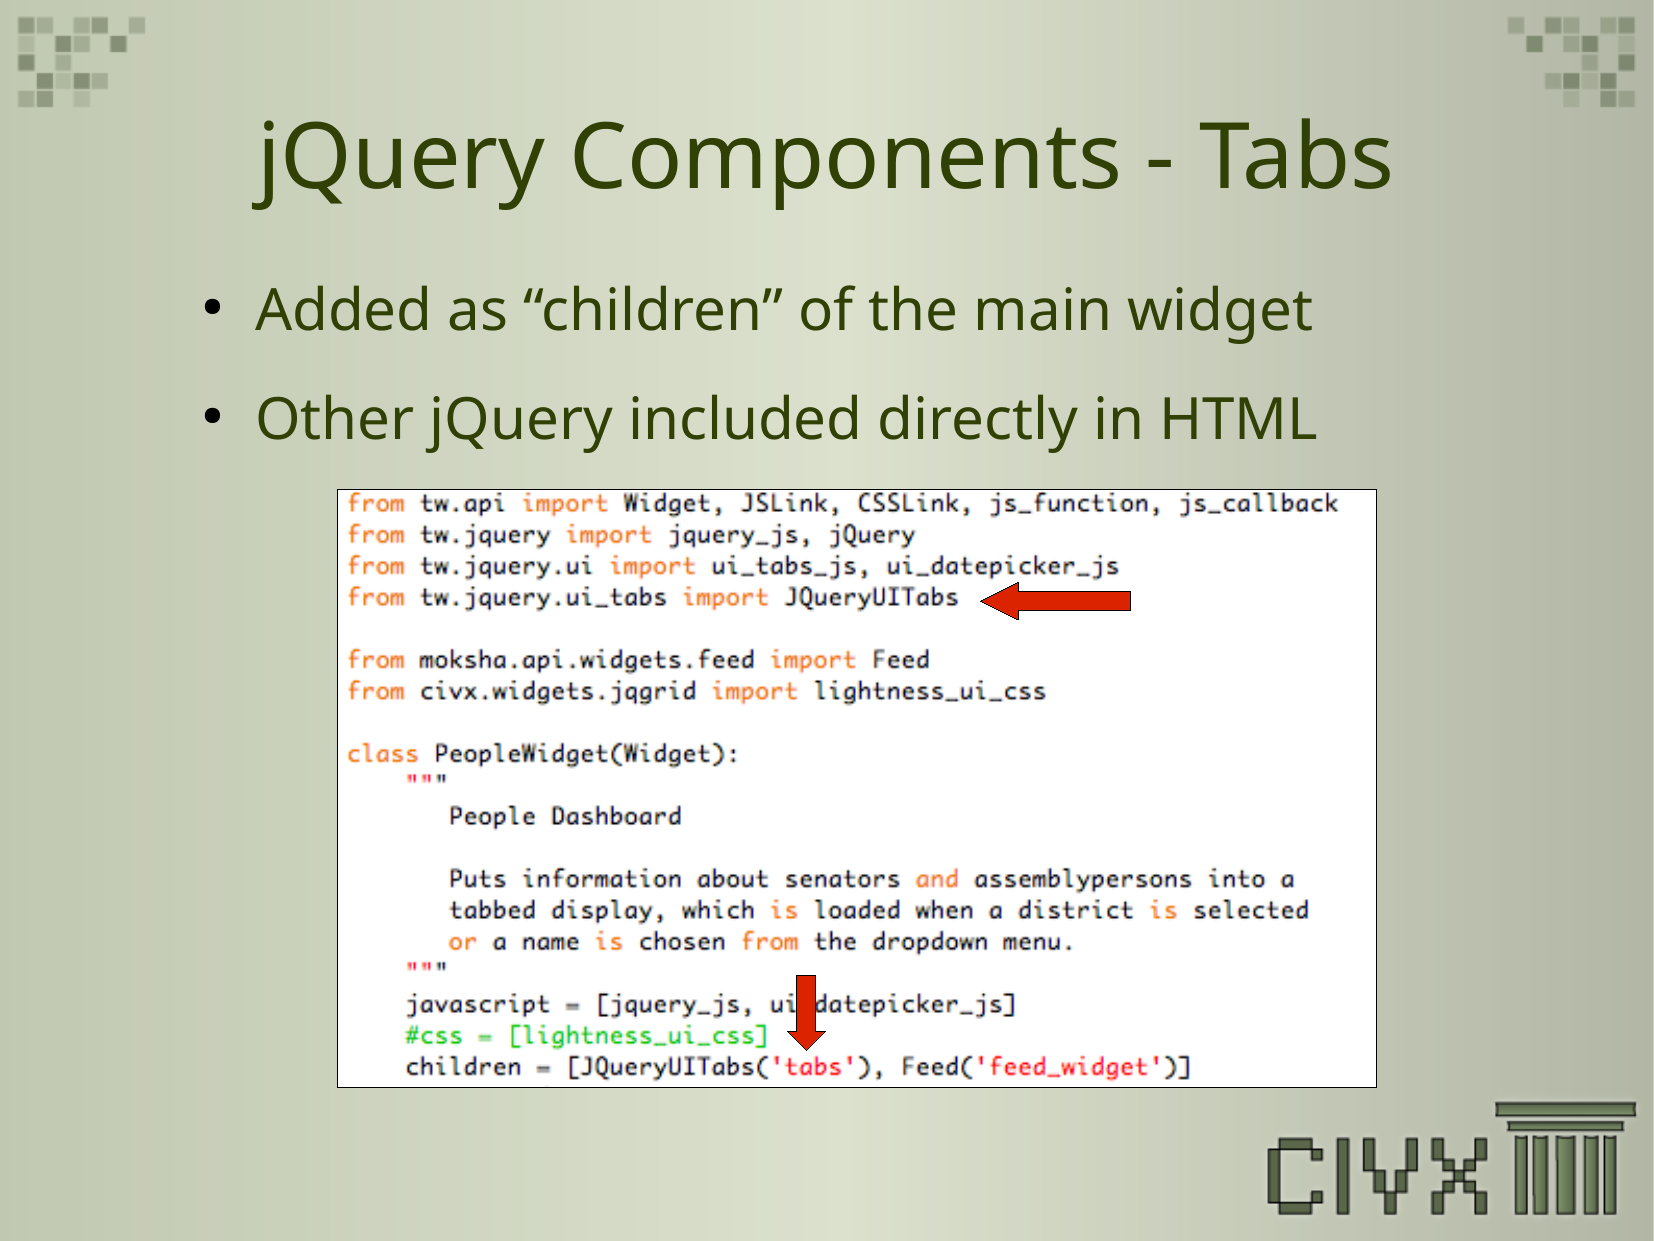

# jQuery Components - Tabs
Added as “children” of the main widget
Other jQuery included directly in HTML